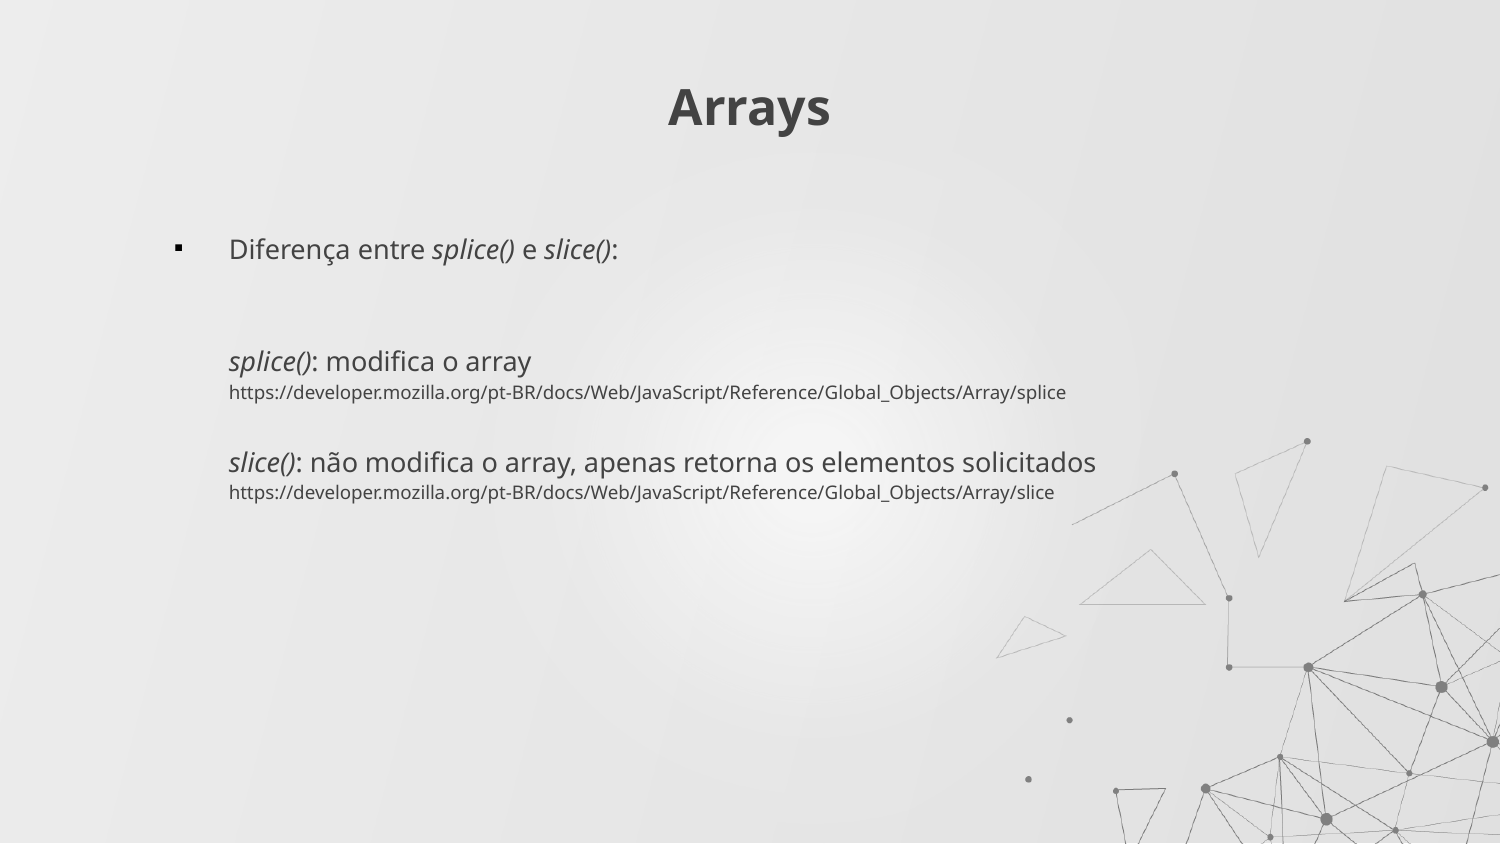

Arrays
# Diferença entre splice() e slice():
splice(): modifica o array
https://developer.mozilla.org/pt-BR/docs/Web/JavaScript/Reference/Global_Objects/Array/splice
slice(): não modifica o array, apenas retorna os elementos solicitados
https://developer.mozilla.org/pt-BR/docs/Web/JavaScript/Reference/Global_Objects/Array/slice